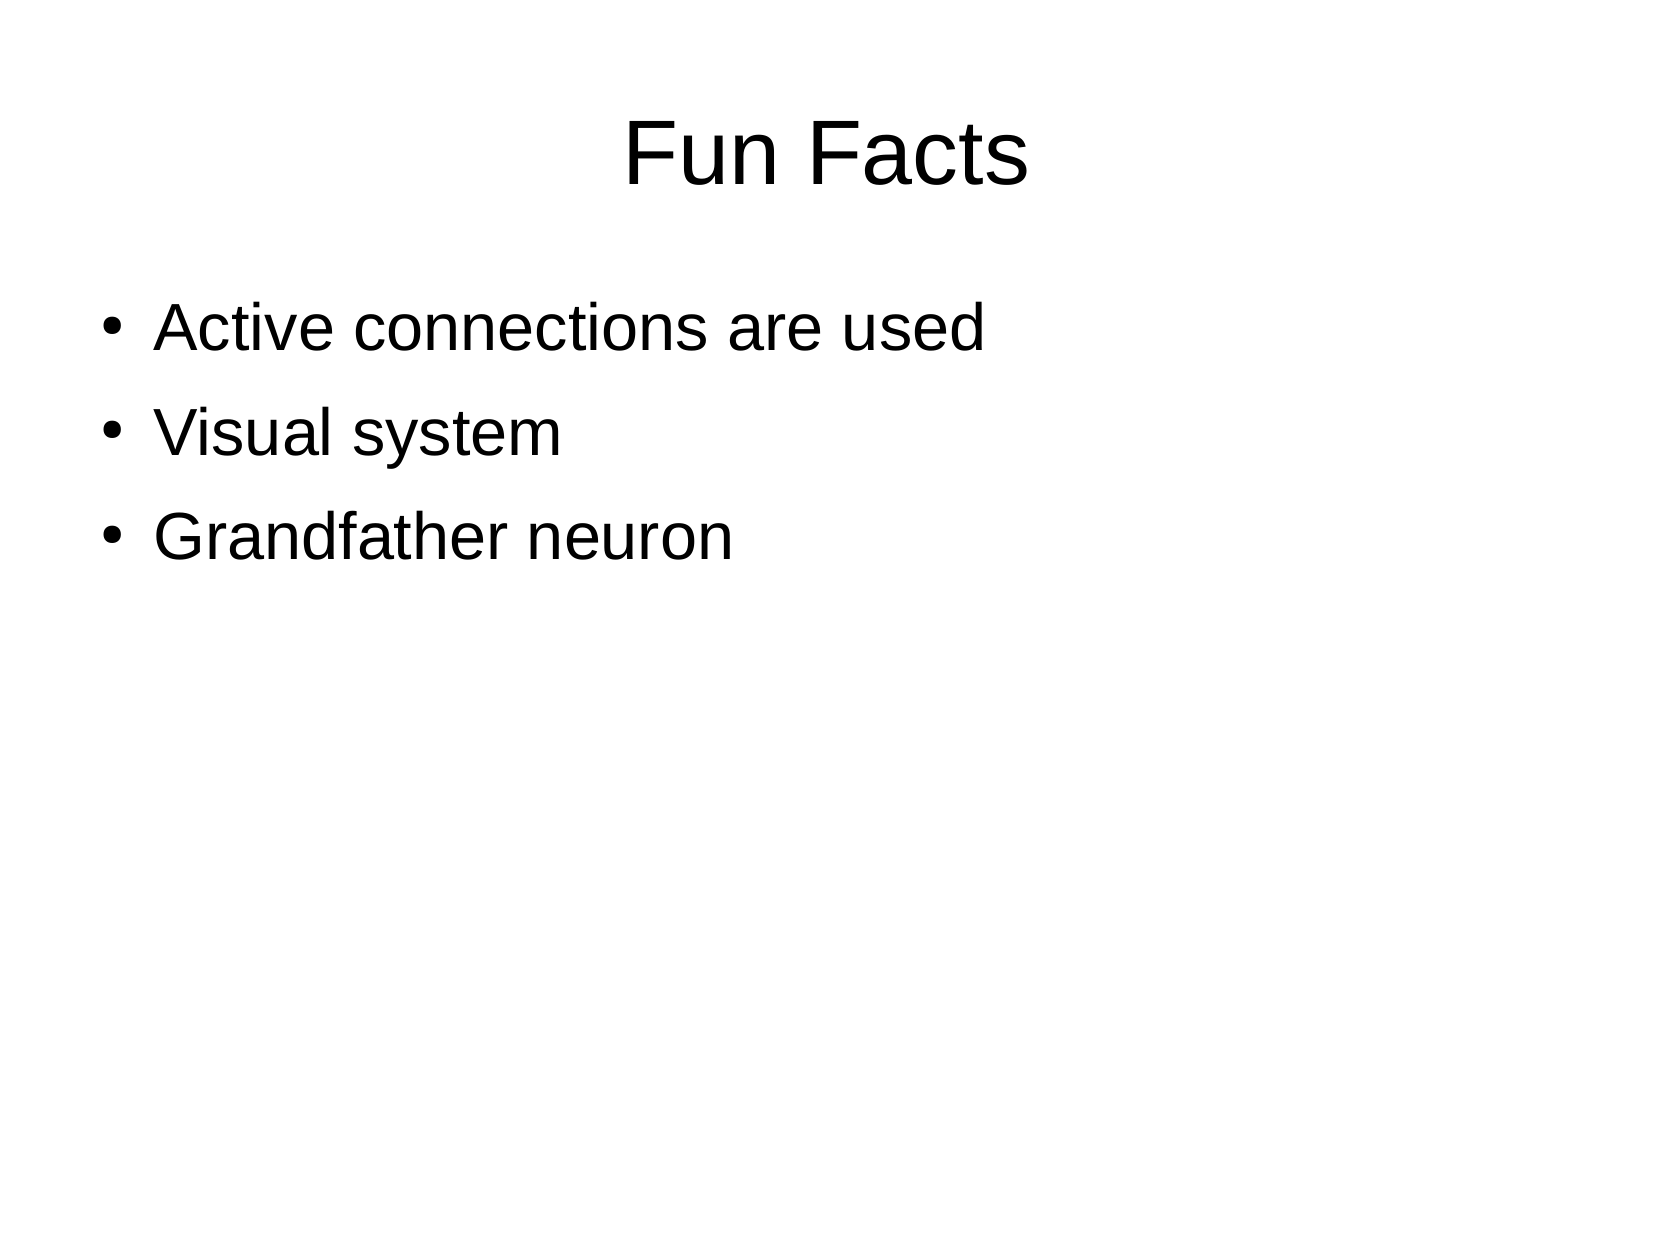

# Fun Facts
Active connections are used
Visual system
Grandfather neuron